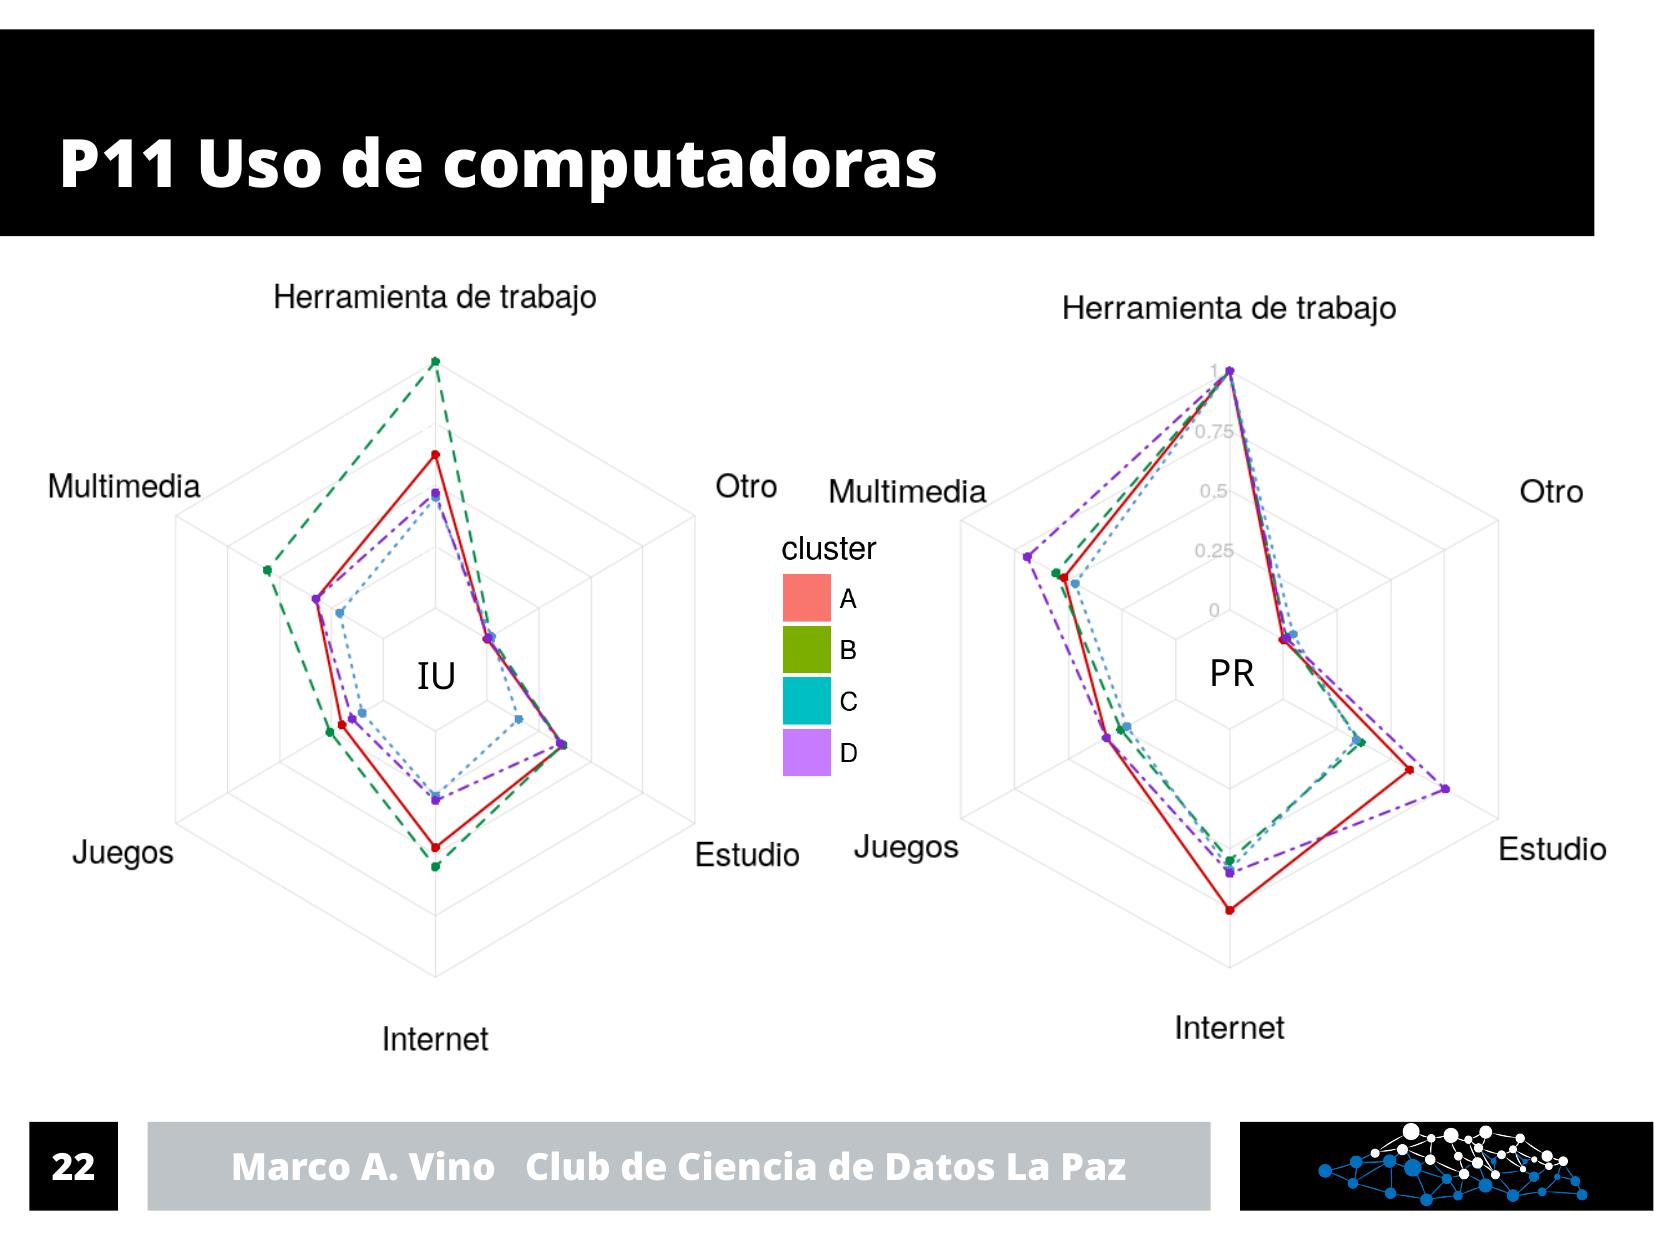

# P11 Uso de computadoras
PR
IU
22